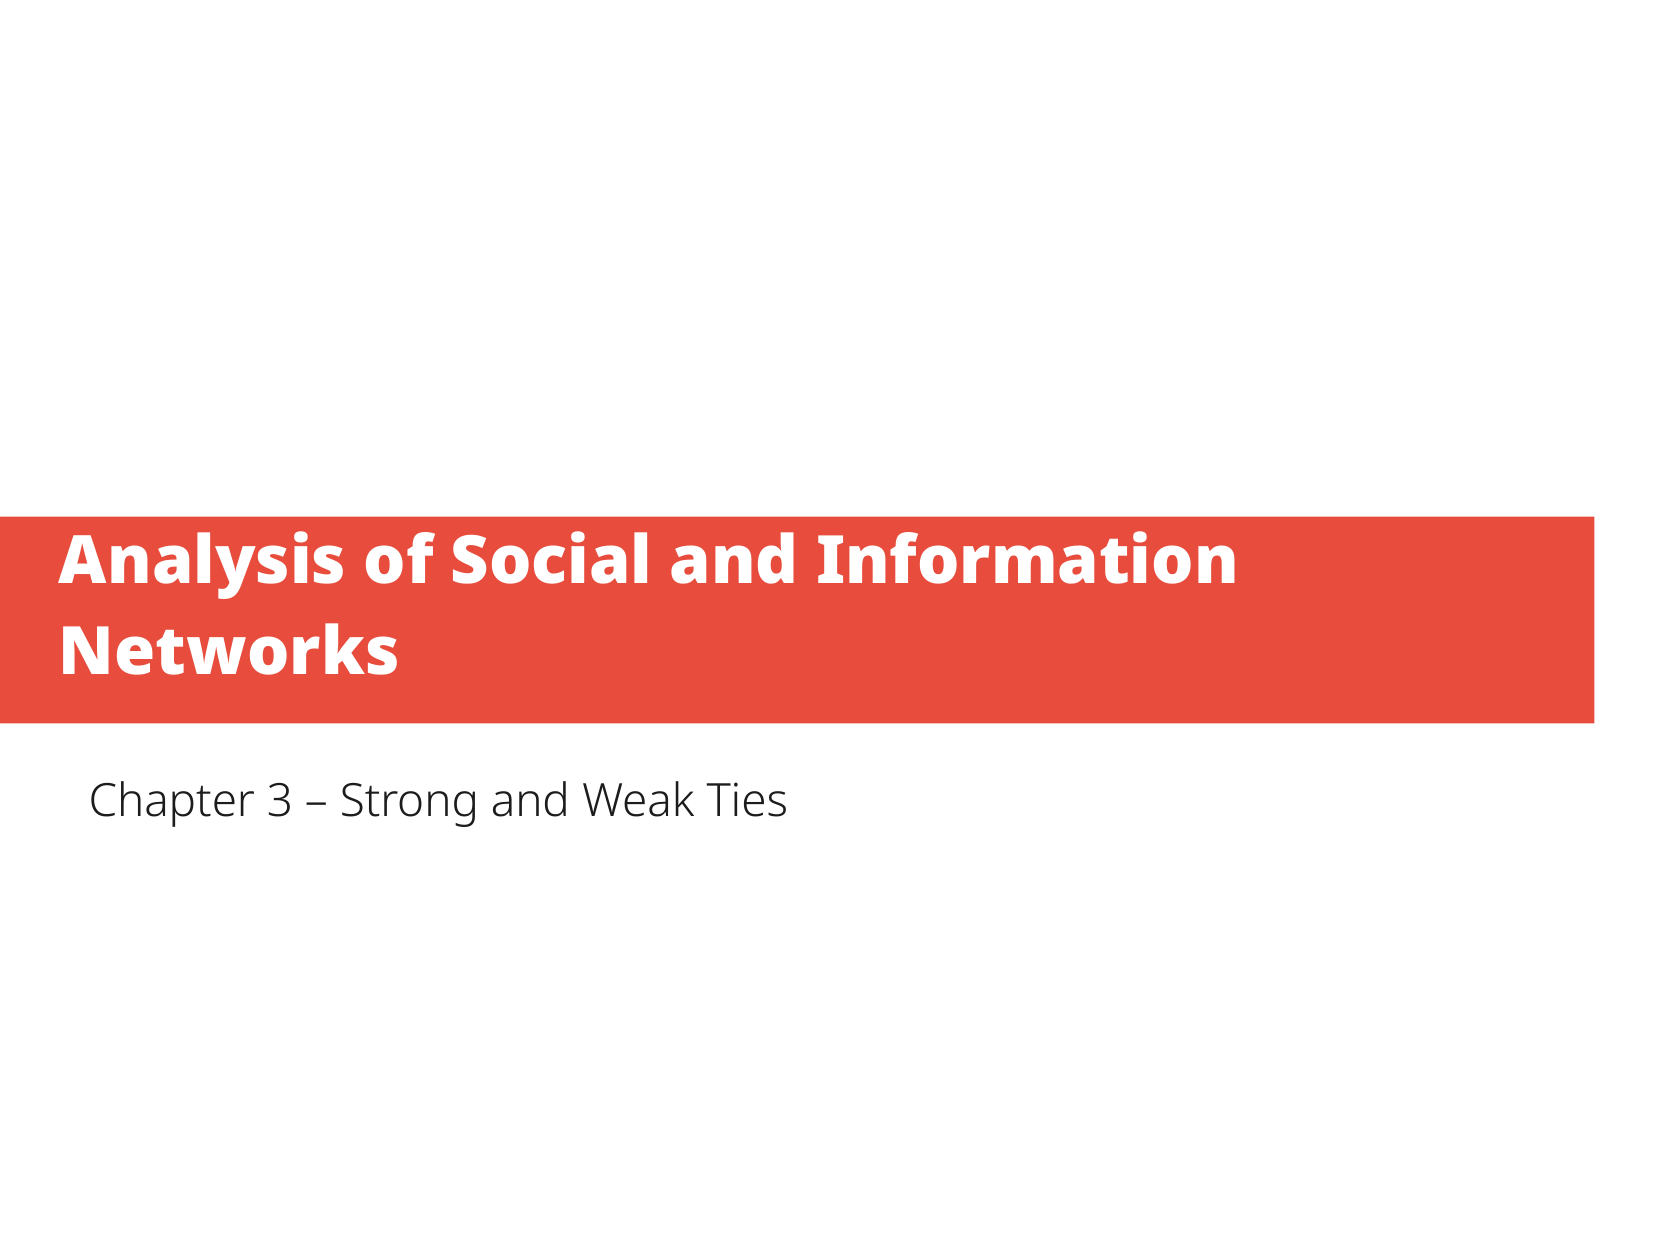

# Analysis of Social and Information Networks
Chapter 3 – Strong and Weak Ties